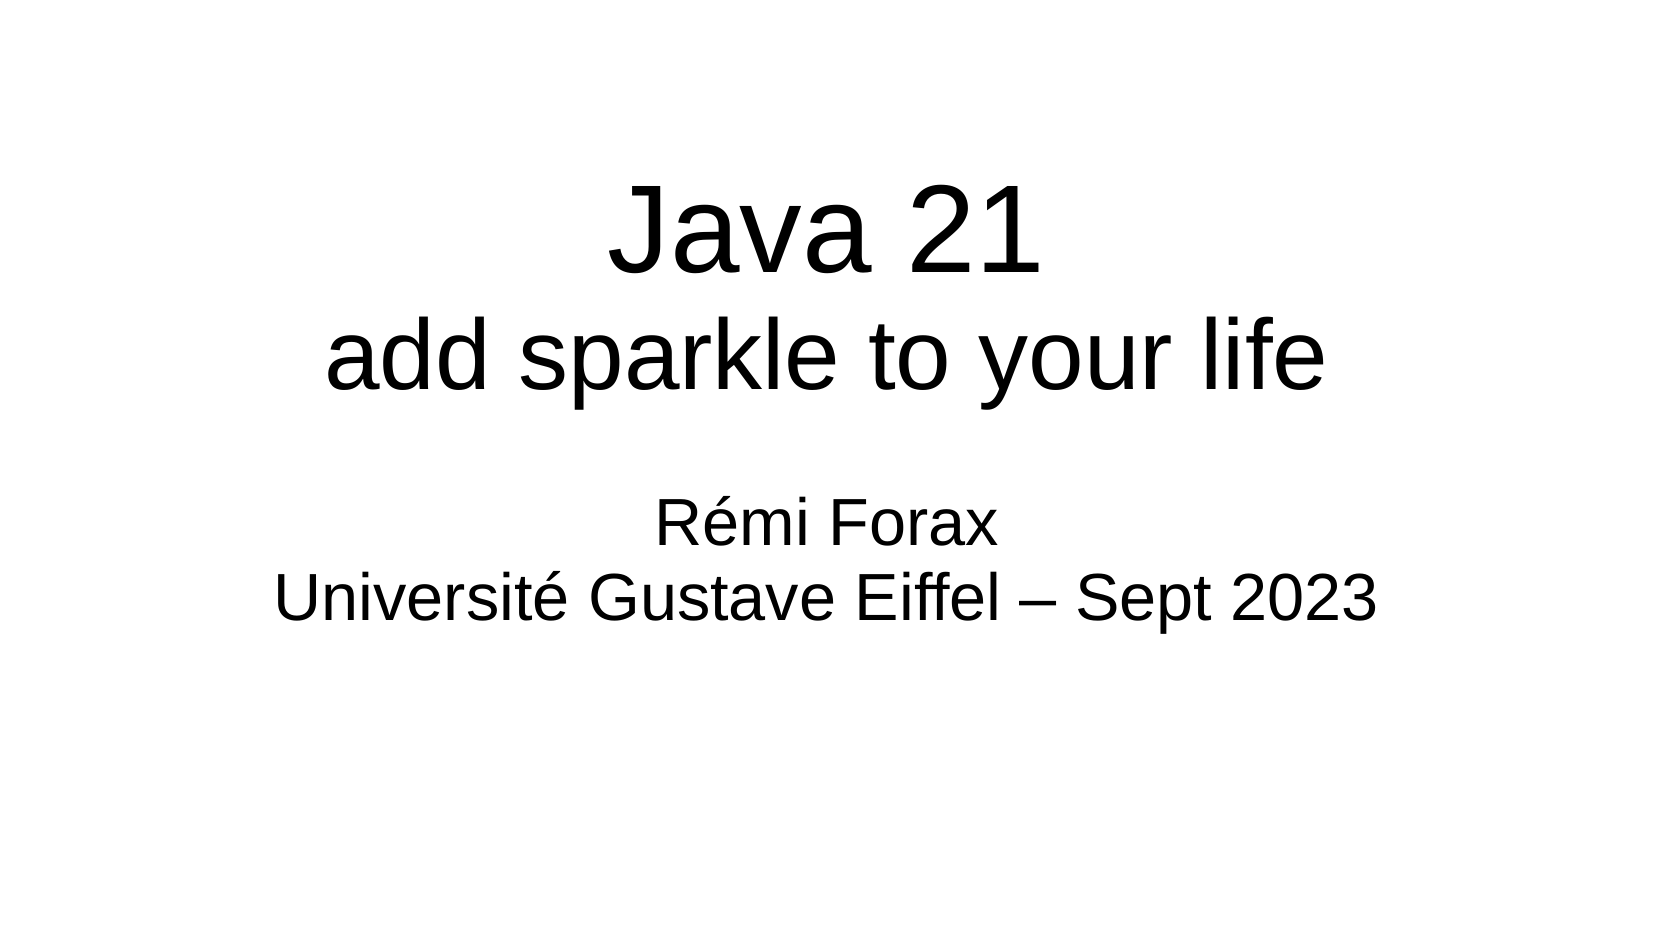

# Java 21 add sparkle to your life Rémi Forax Université Gustave Eiffel – Sept 2023